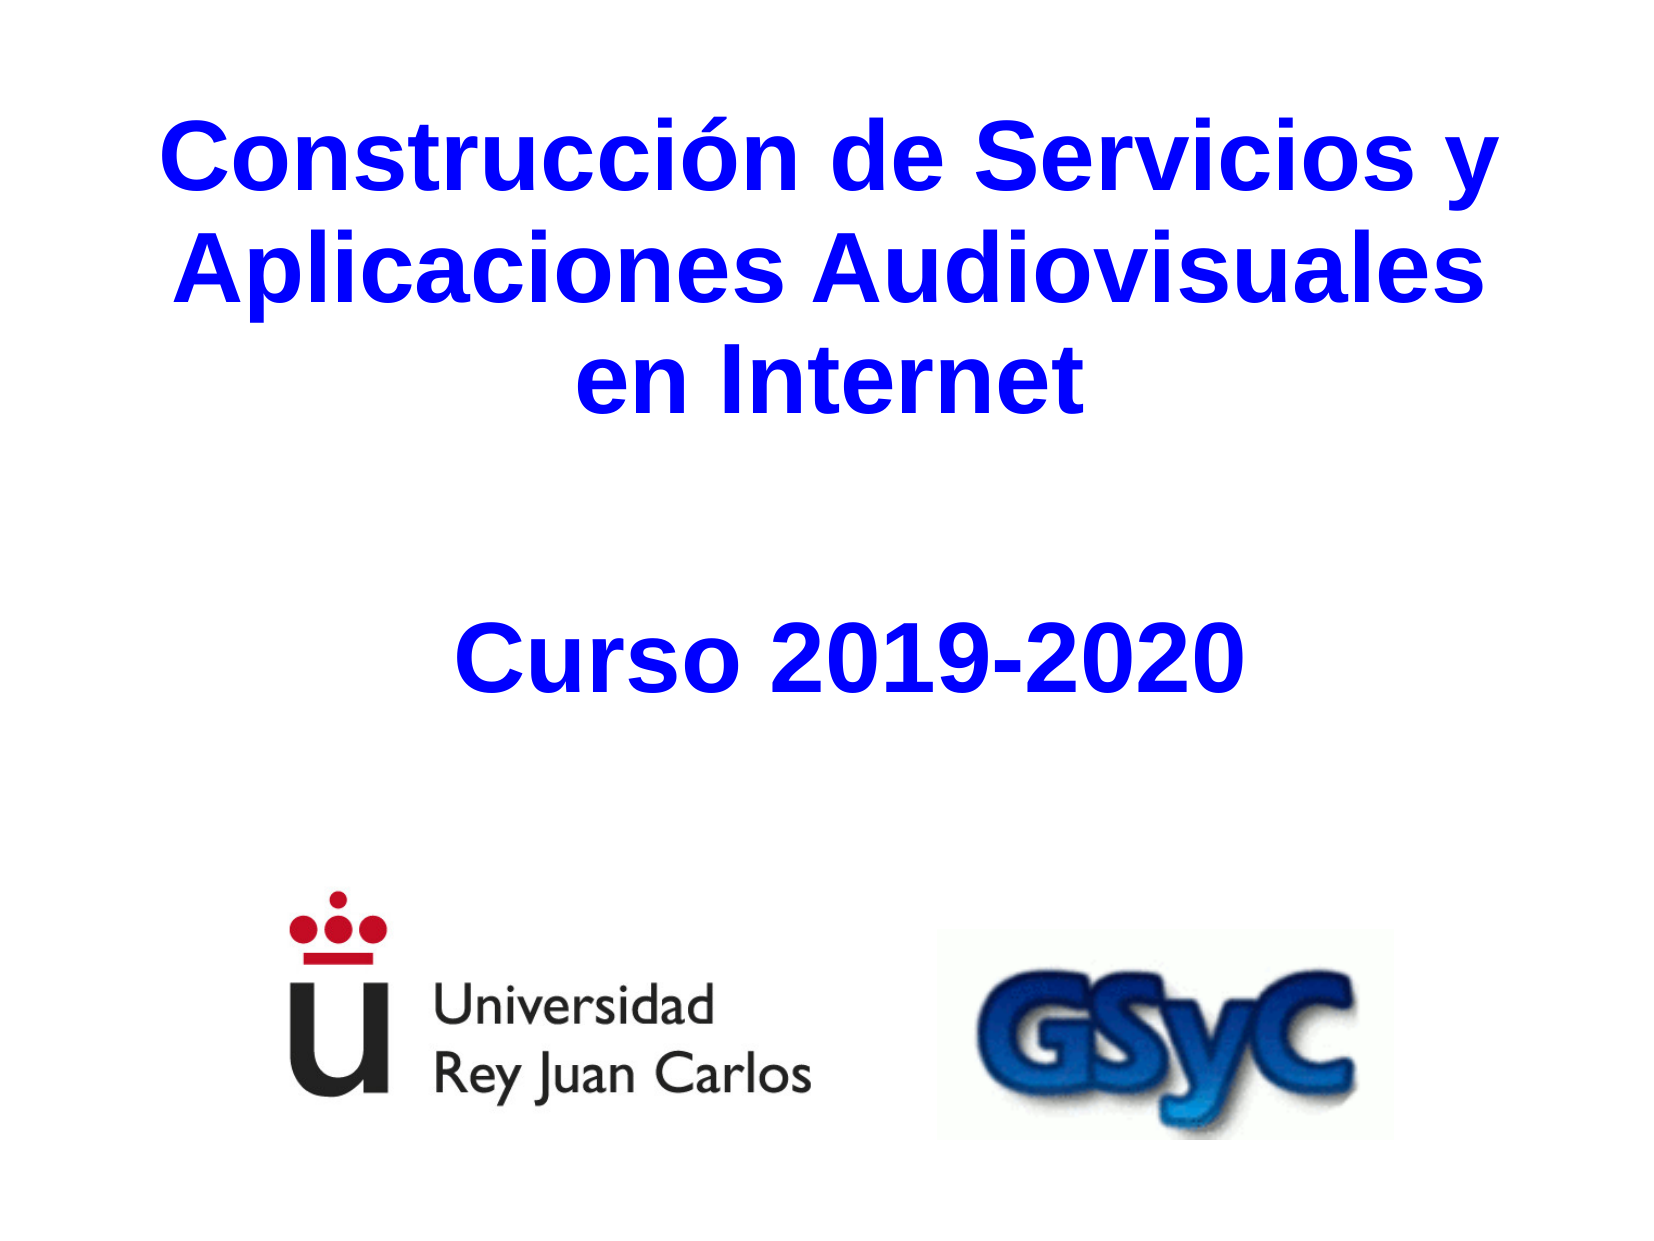

# Construcción de Servicios y Aplicaciones Audiovisuales en Internet
Curso 2019-2020